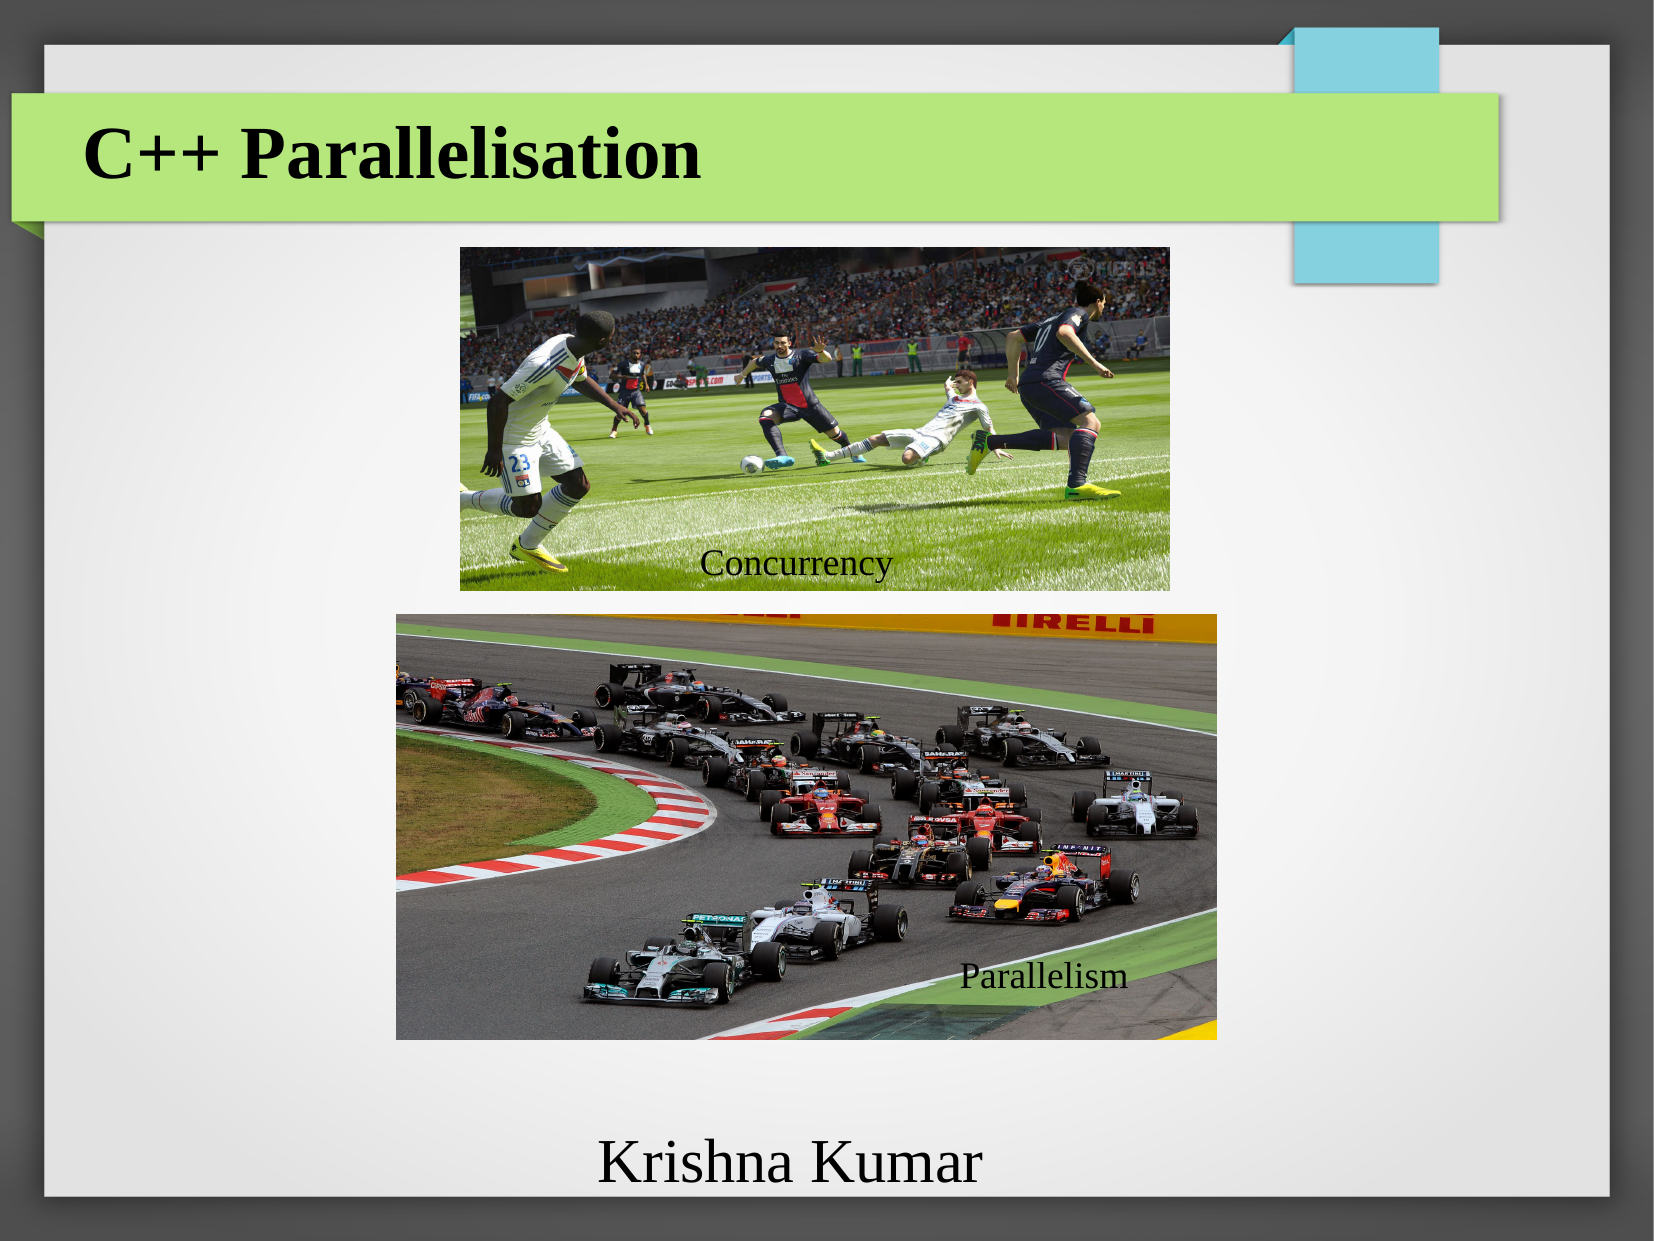

# C++ Parallelisation
Concurrency
Parallelism
Krishna Kumar